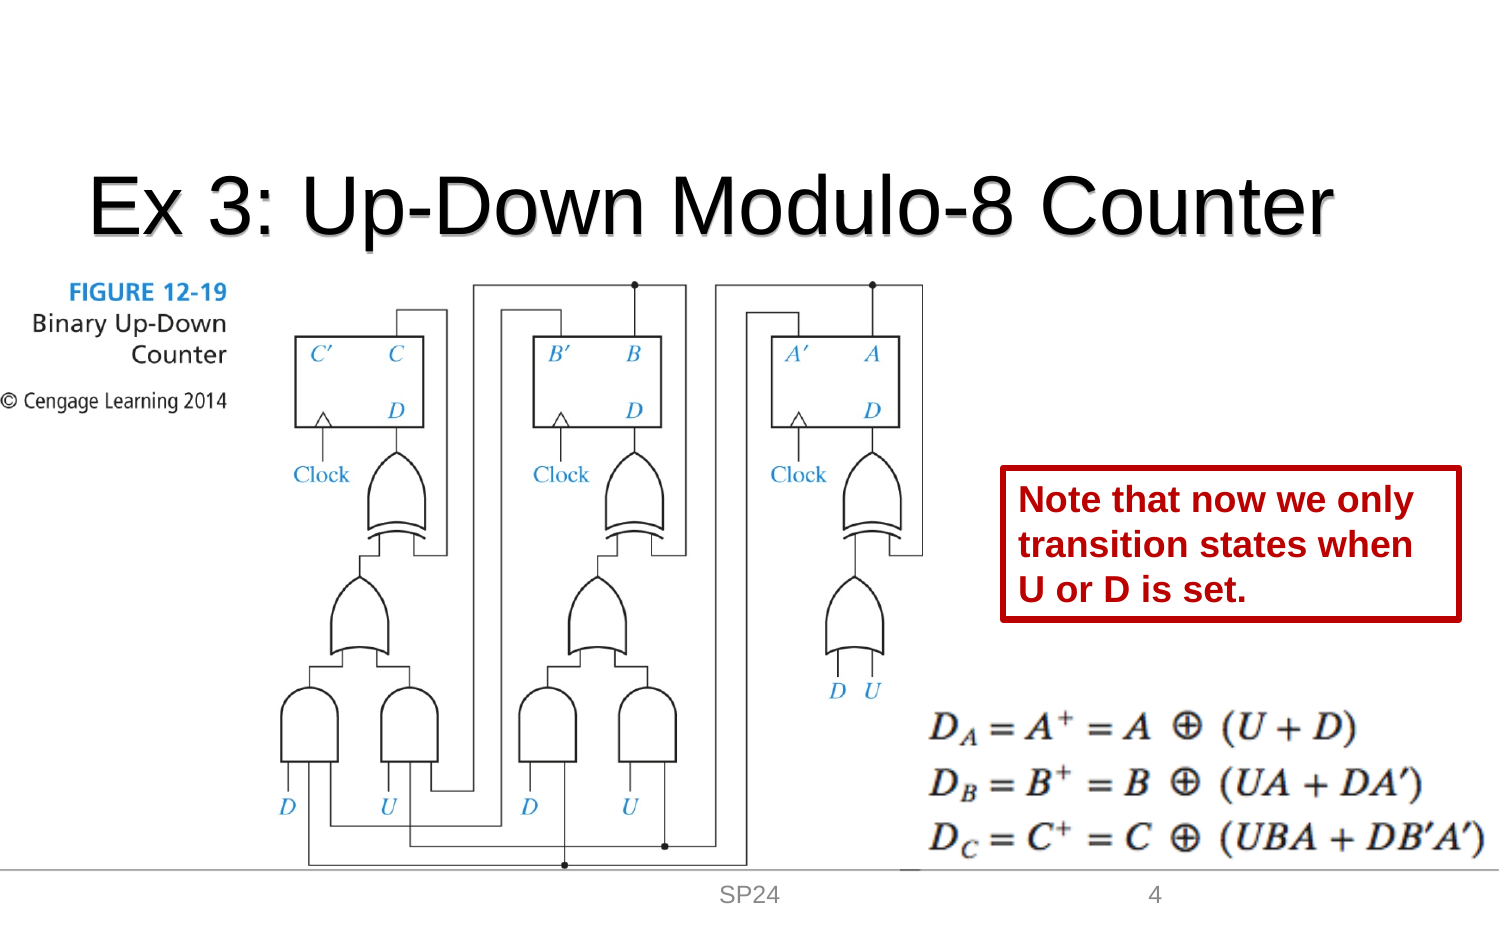

# Ex 3: Up-Down Modulo-8 Counter
Note that now we only transition states when U or D is set.
SP24